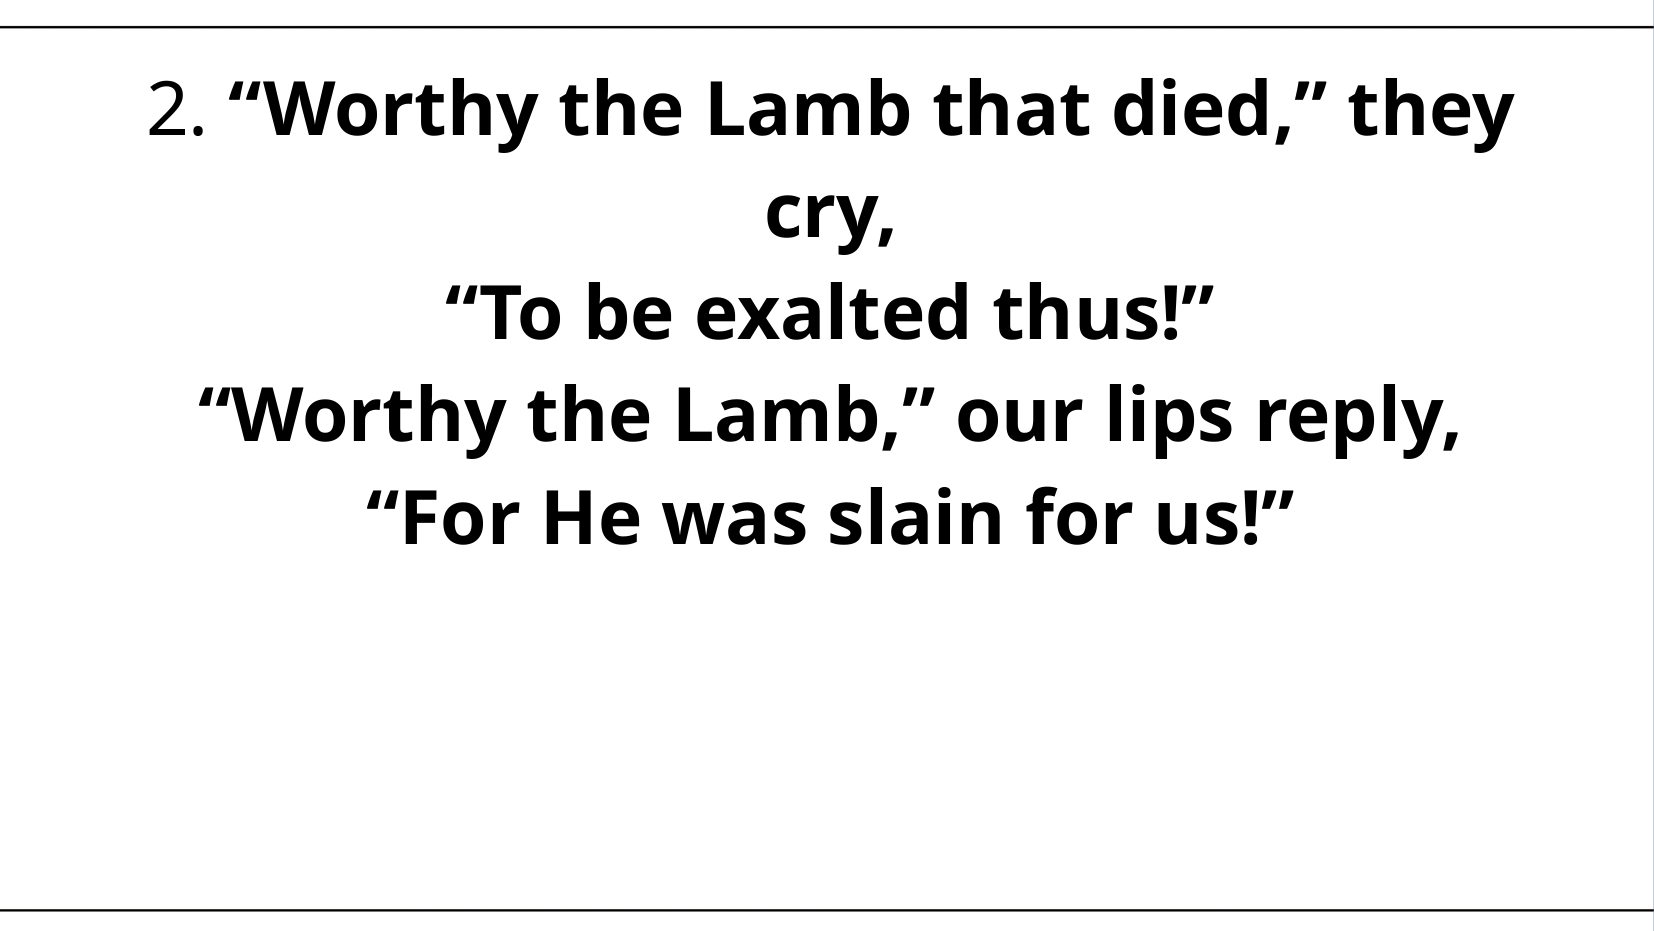

2. “Worthy the Lamb that died,” they cry,
“To be exalted thus!”
“Worthy the Lamb,” our lips reply,
“For He was slain for us!”